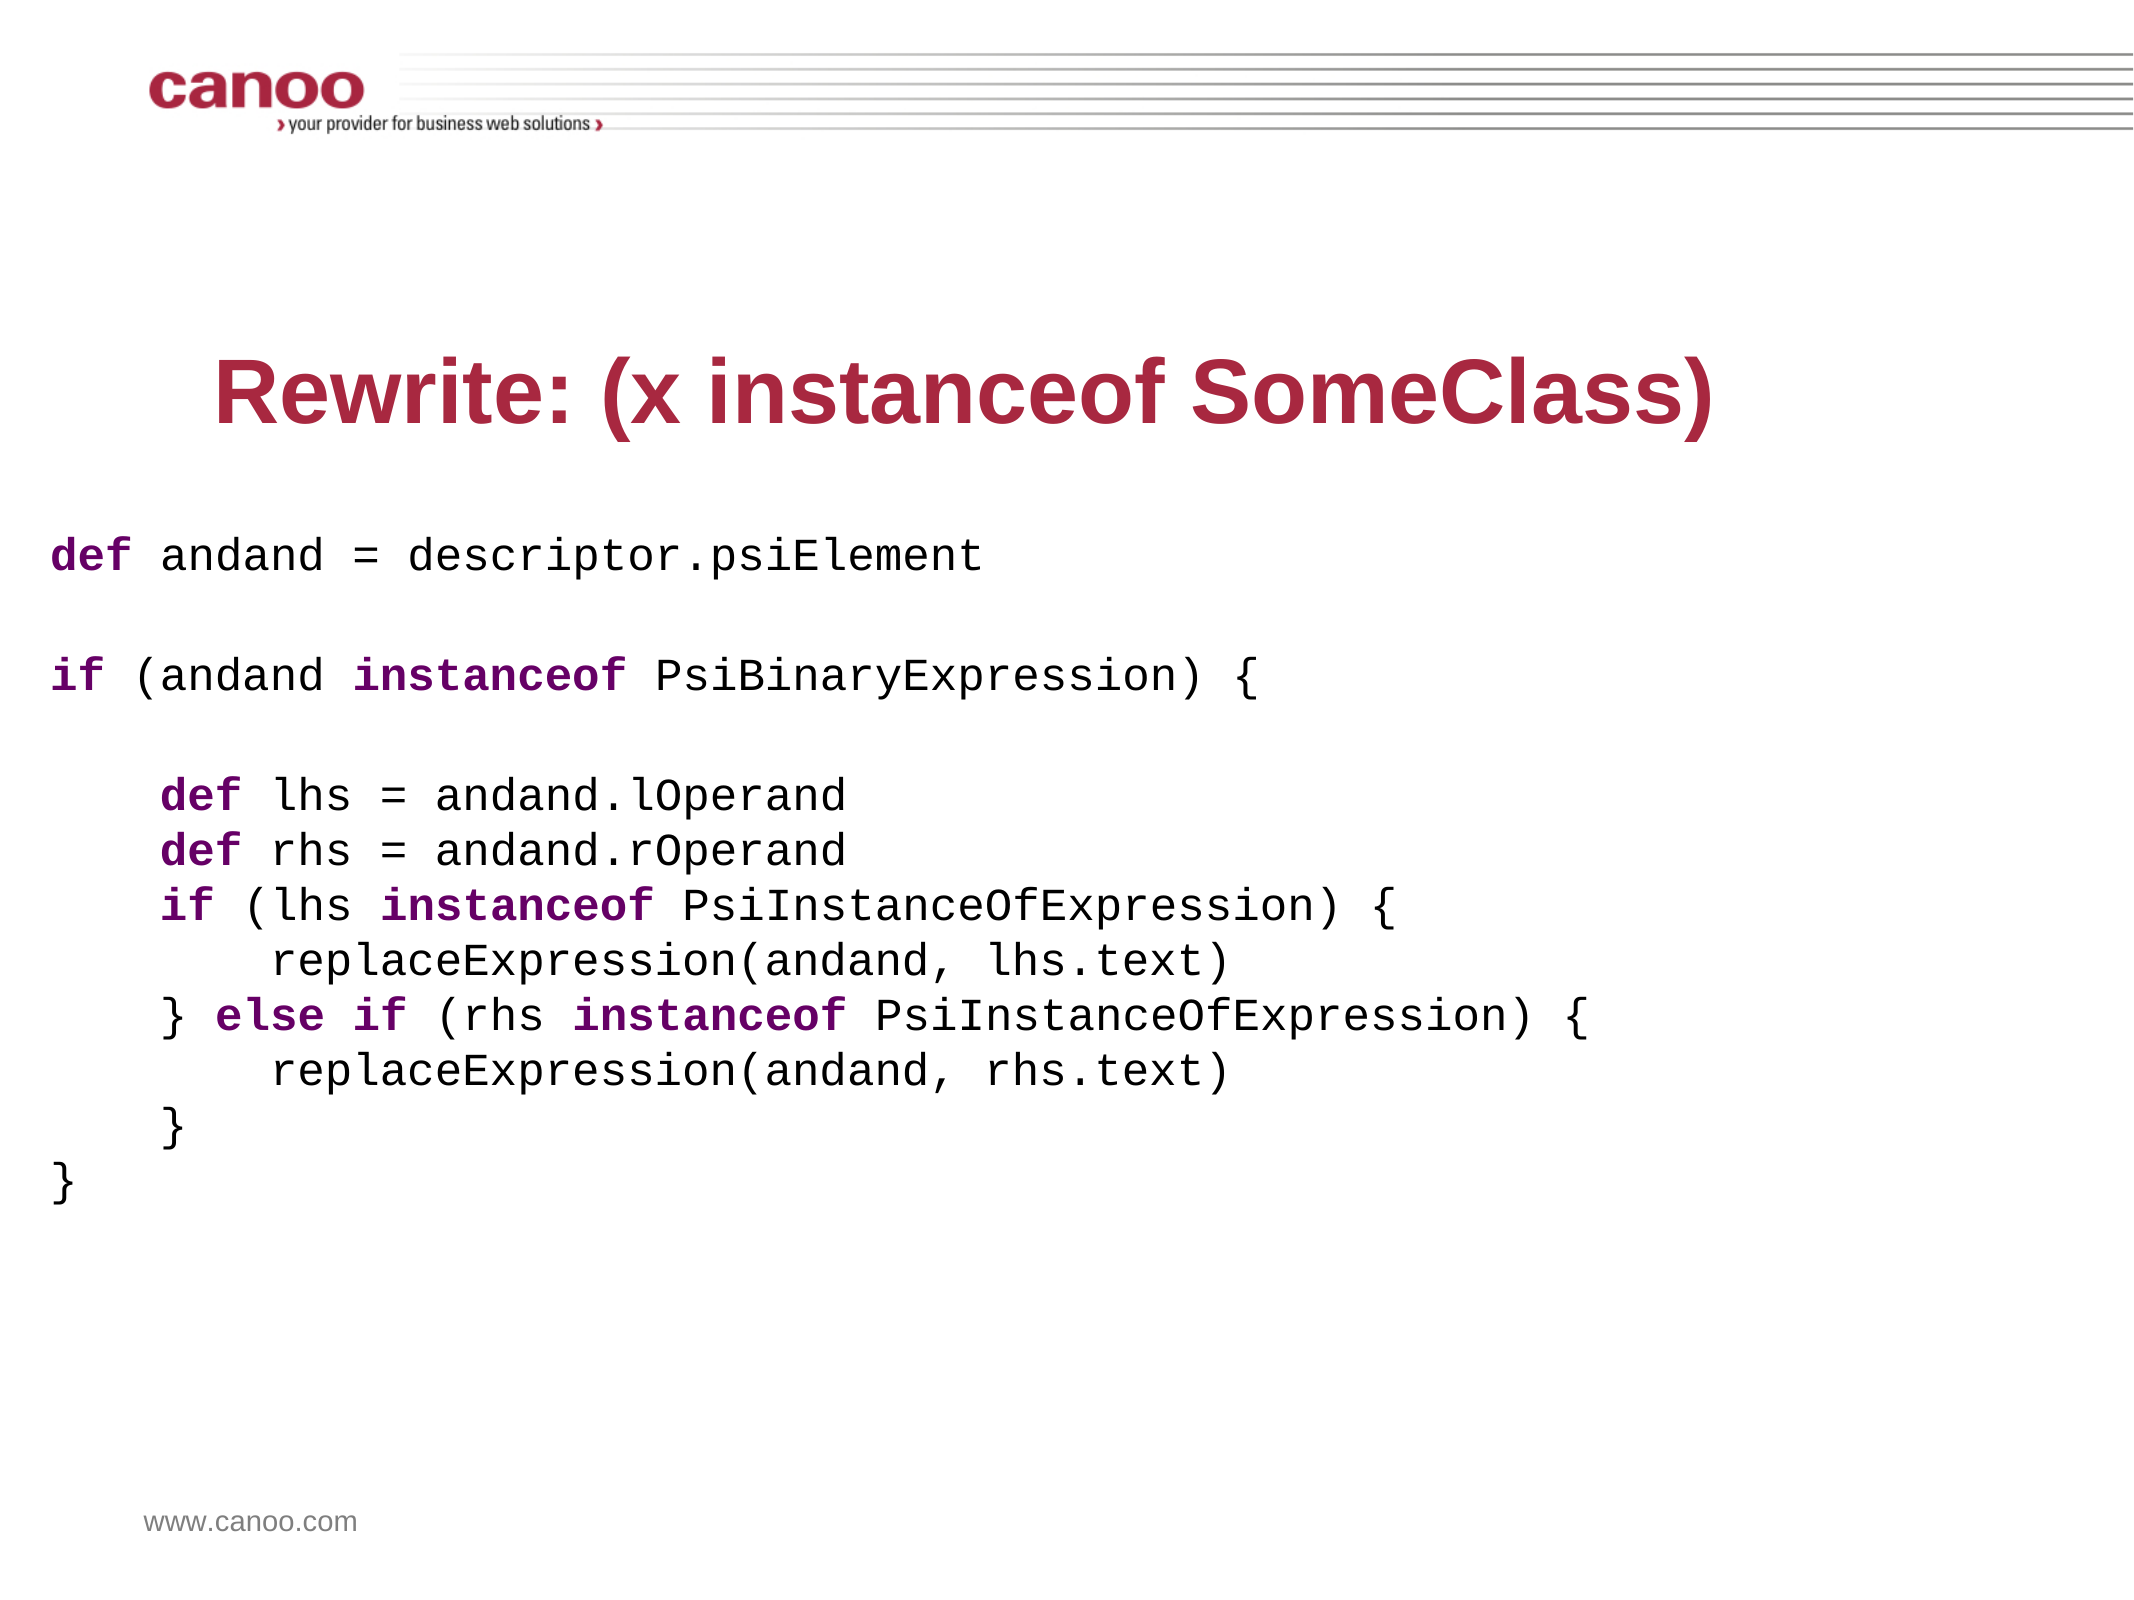

# Rewrite: (x instanceof SomeClass)
def andand = descriptor.psiElement
if (andand instanceof PsiBinaryExpression) {
 def lhs = andand.lOperand
 def rhs = andand.rOperand
 if (lhs instanceof PsiInstanceOfExpression) {
 replaceExpression(andand, lhs.text)
 } else if (rhs instanceof PsiInstanceOfExpression) {
 replaceExpression(andand, rhs.text)
 }
}